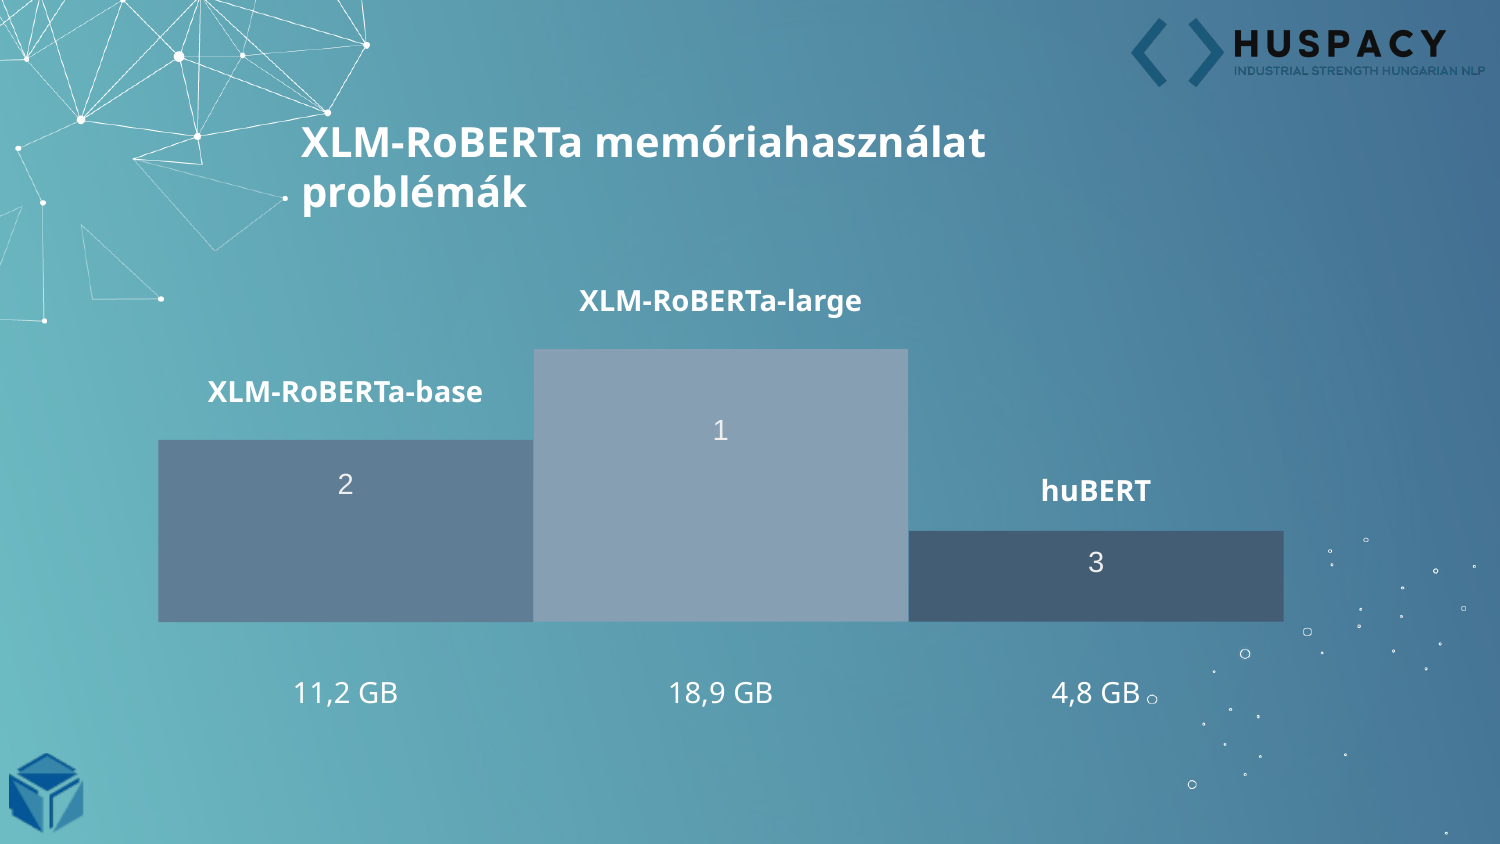

XLM-RoBERTa memóriahasználat problémák
XLM-RoBERTa-large
XLM-RoBERTa-base
1
# huBERT
2
3
11,2 GB
18,9 GB
4,8 GB